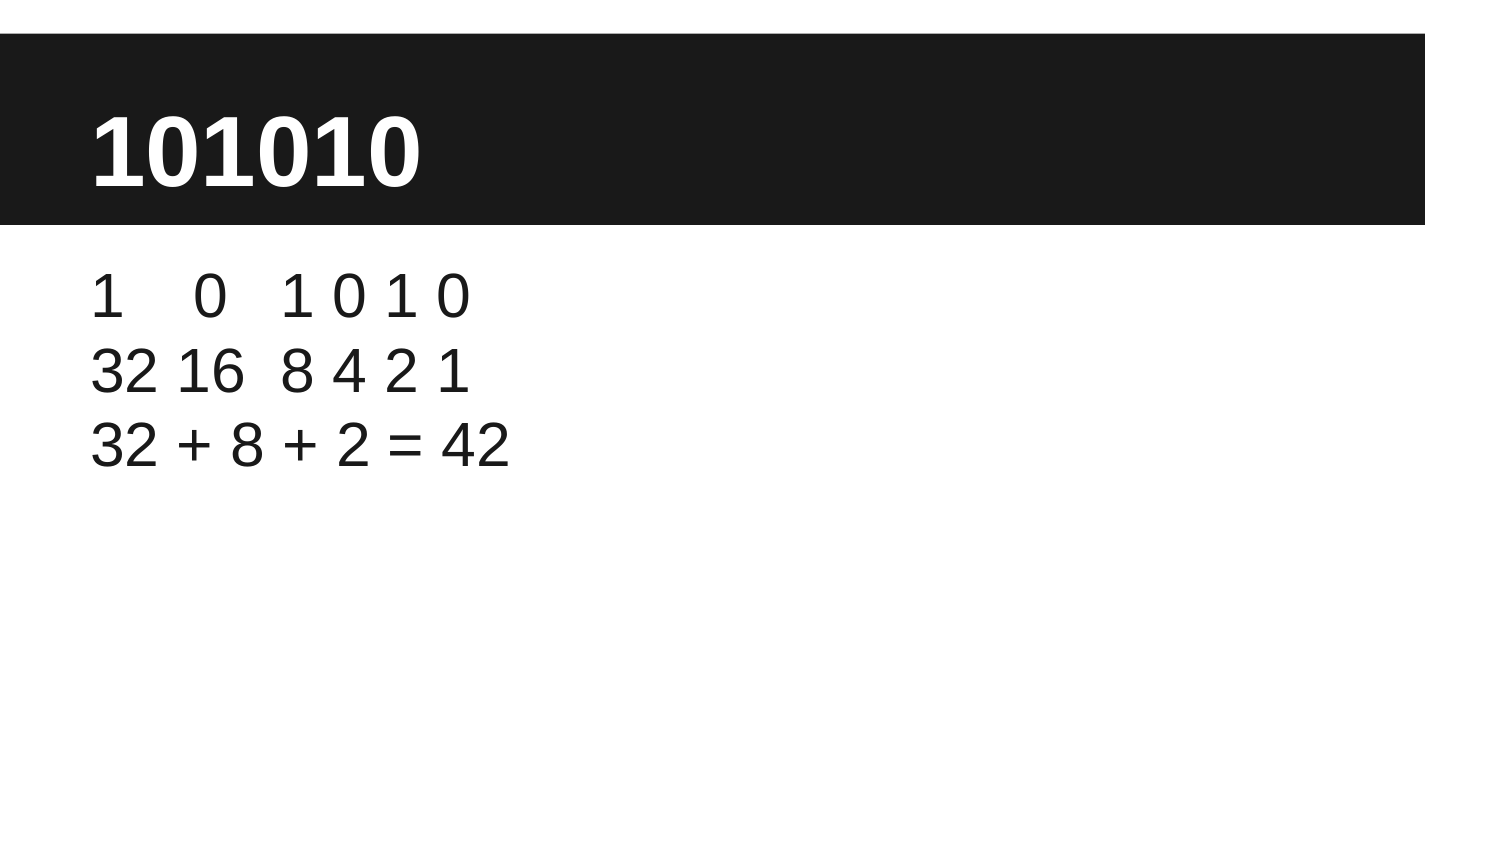

# 101010
1 0 1 0 1 0
32 16 8 4 2 1
32 + 8 + 2 = 42